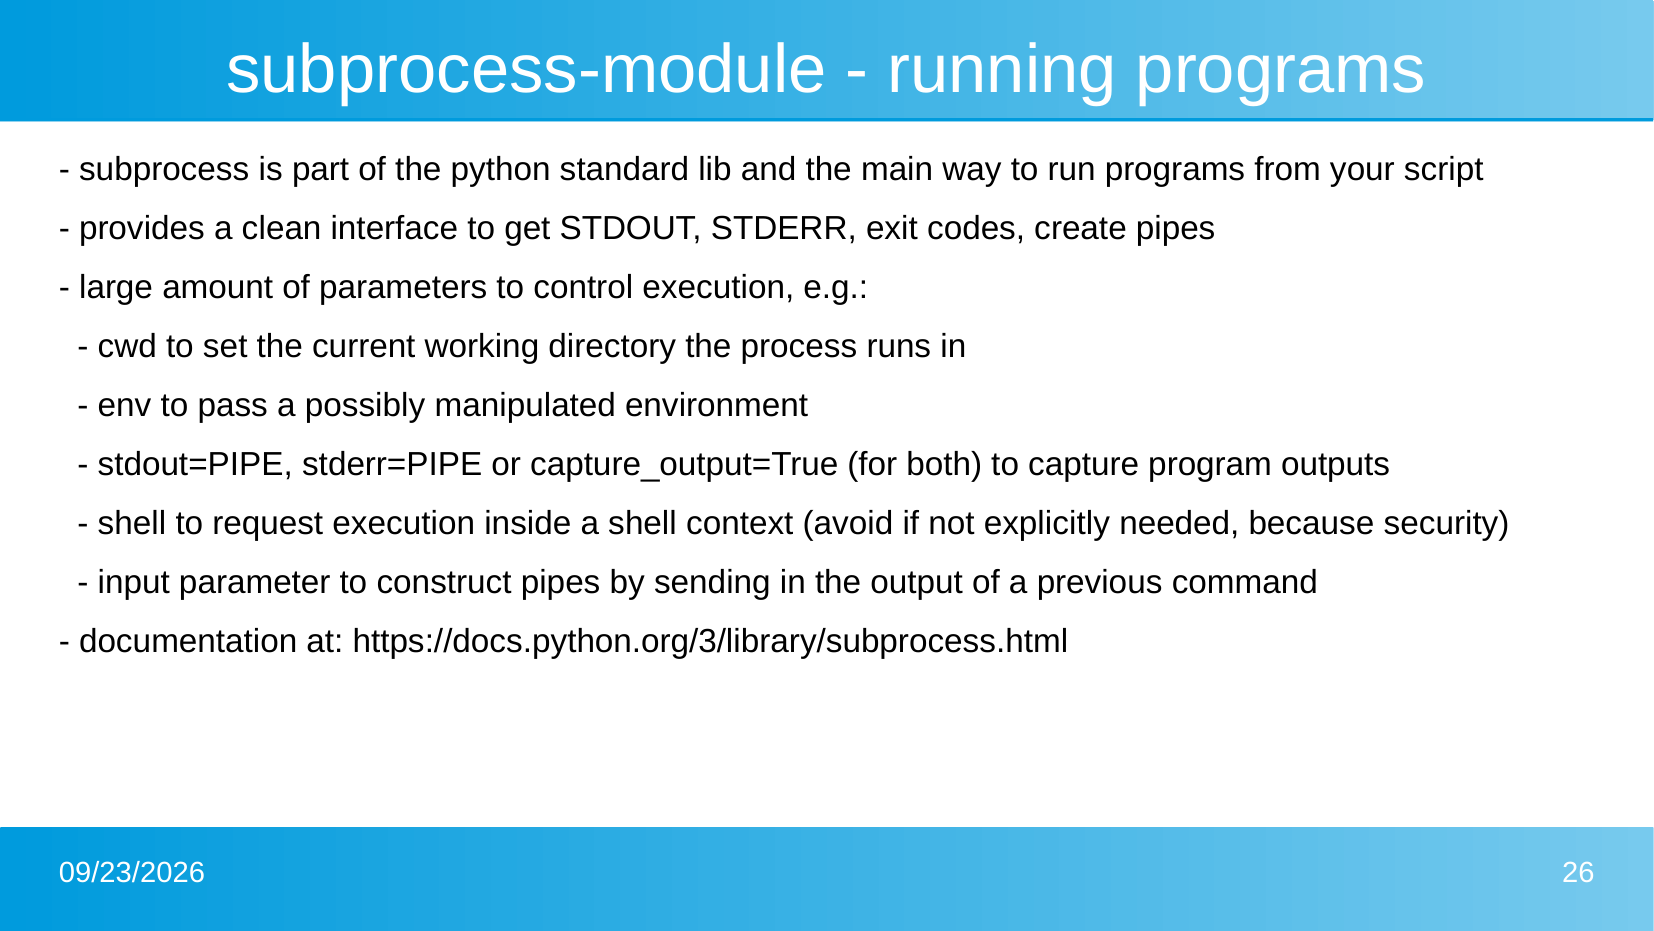

# subprocess-module - running programs
- subprocess is part of the python standard lib and the main way to run programs from your script
- provides a clean interface to get STDOUT, STDERR, exit codes, create pipes
- large amount of parameters to control execution, e.g.:
 - cwd to set the current working directory the process runs in
 - env to pass a possibly manipulated environment
 - stdout=PIPE, stderr=PIPE or capture_output=True (for both) to capture program outputs
 - shell to request execution inside a shell context (avoid if not explicitly needed, because security)
 - input parameter to construct pipes by sending in the output of a previous command
- documentation at: https://docs.python.org/3/library/subprocess.html
26